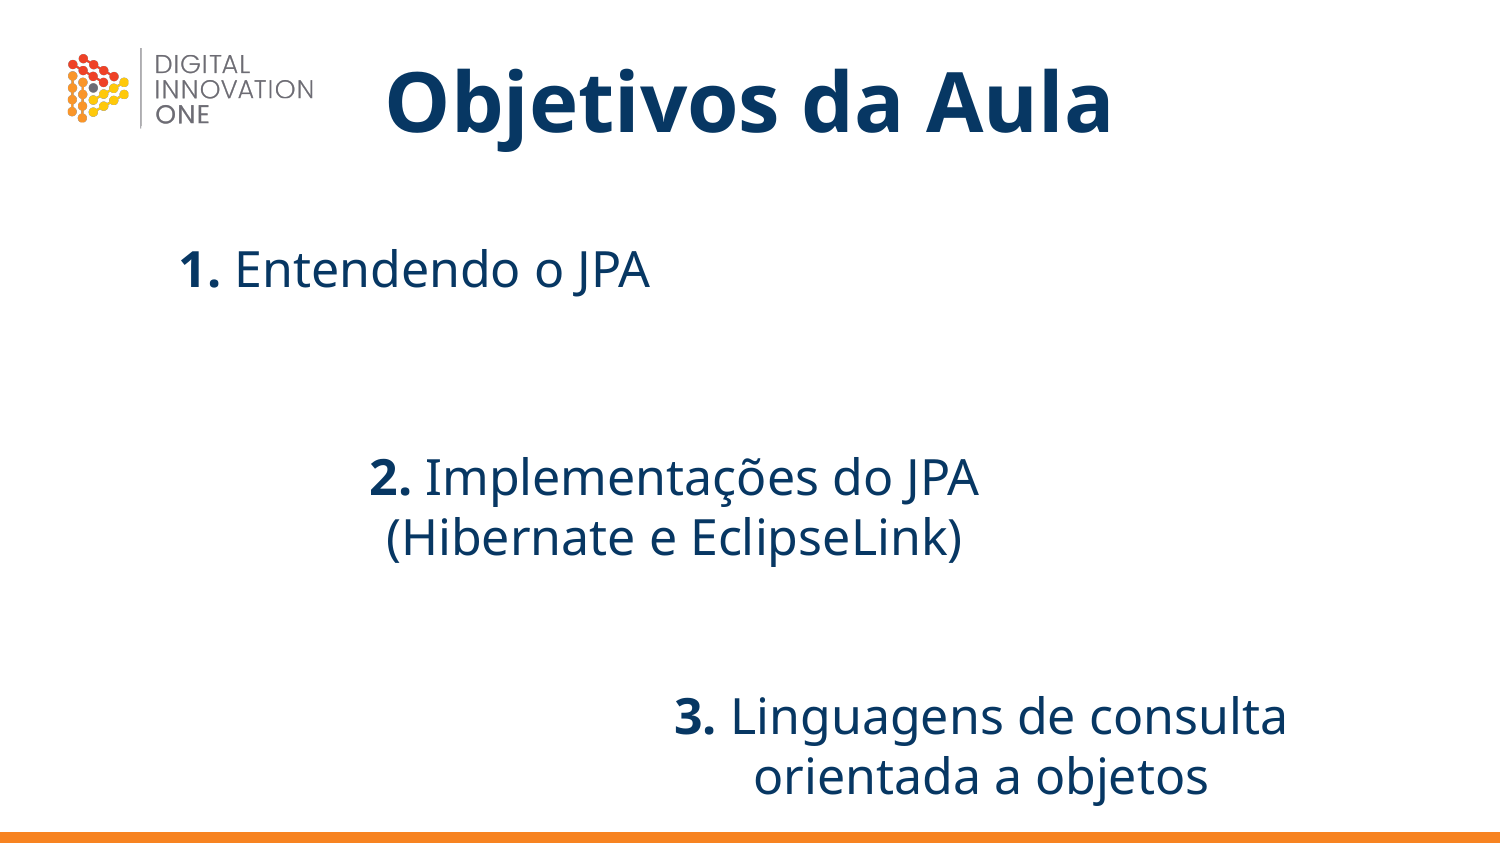

# Objetivos da Aula
1. Entendendo o JPA
2. Implementações do JPA (Hibernate e EclipseLink)
3. Linguagens de consulta orientada a objetos